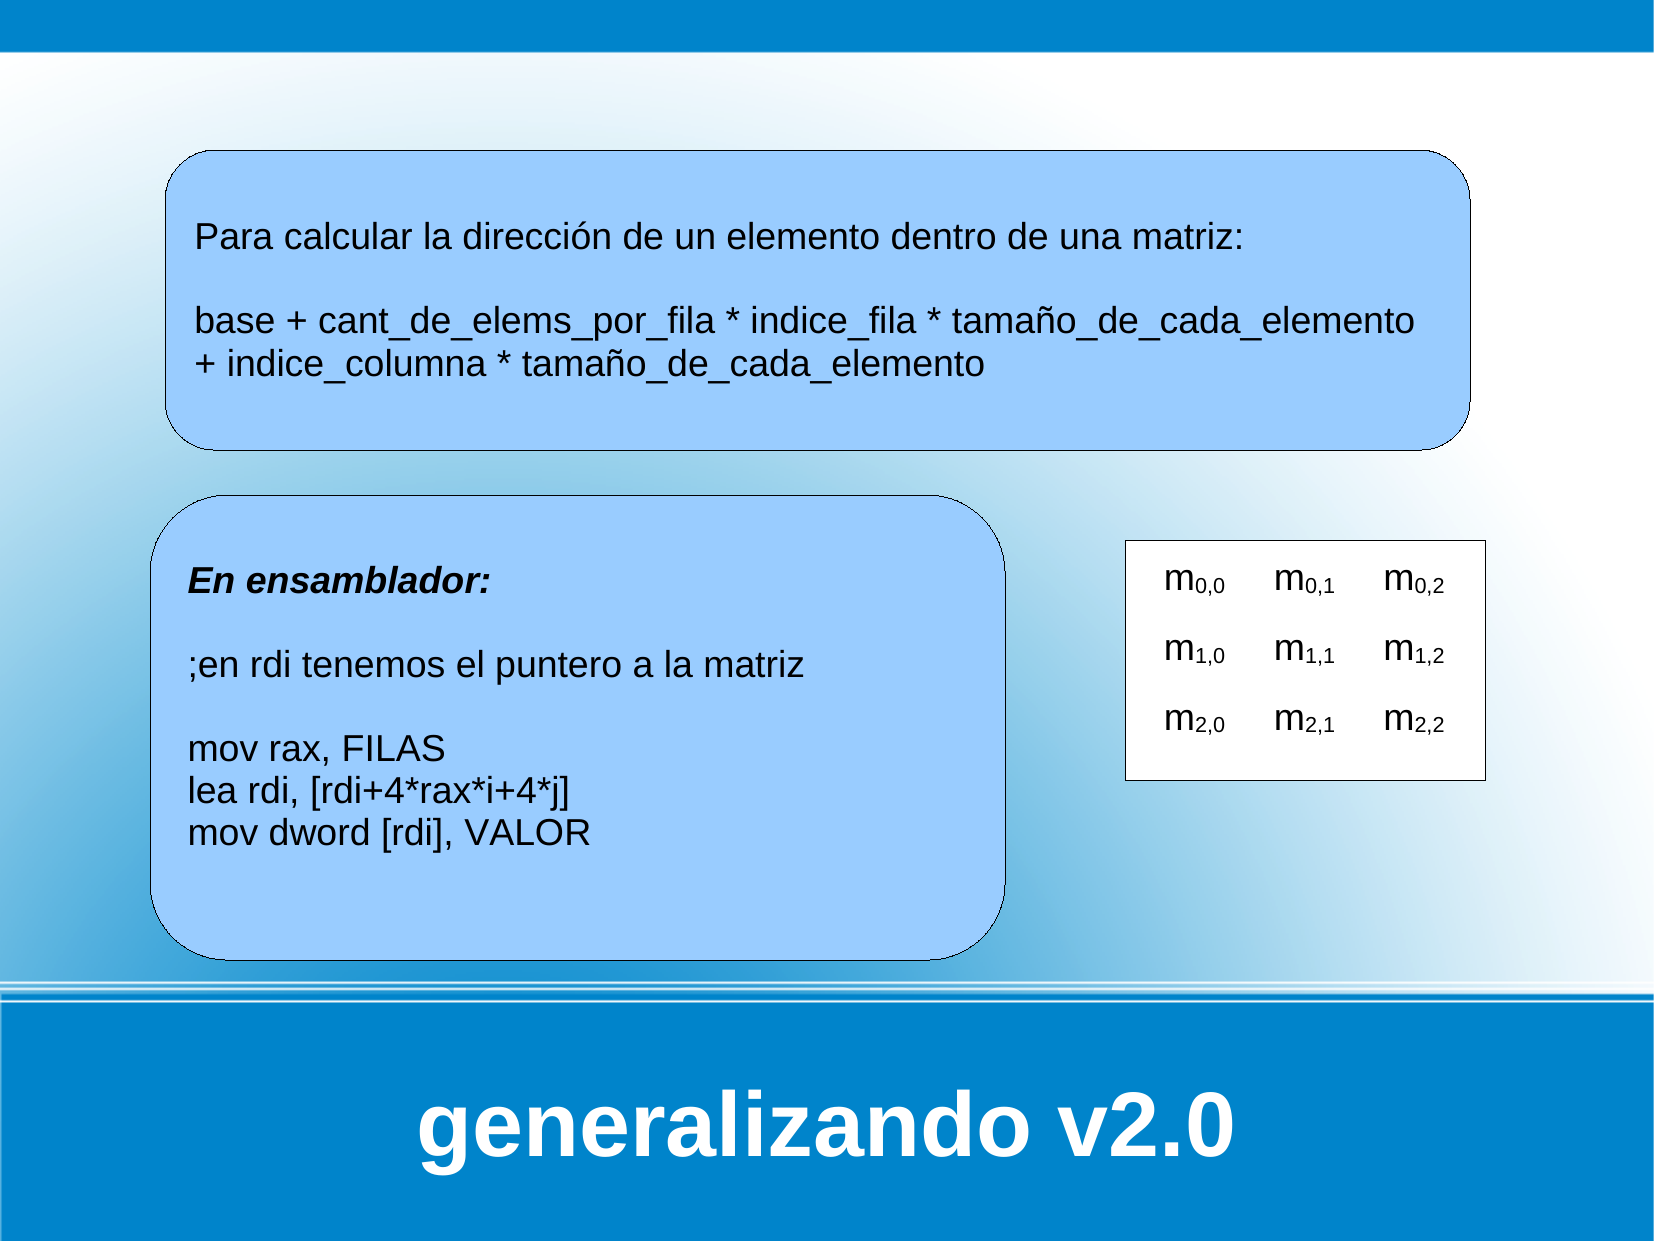

Para calcular la dirección de un elemento dentro de una matriz:
base + cant_de_elems_por_fila * indice_fila * tamaño_de_cada_elemento + indice_columna * tamaño_de_cada_elemento
En ensamblador:
;en rdi tenemos el puntero a la matriz
mov rax, FILAS
lea rdi, [rdi+4*rax*i+4*j]
mov dword [rdi], VALOR
| m0,0 | m0,1 | m0,2 |
| --- | --- | --- |
| m1,0 | m1,1 | m1,2 |
| m2,0 | m2,1 | m2,2 |
# generalizando v2.0